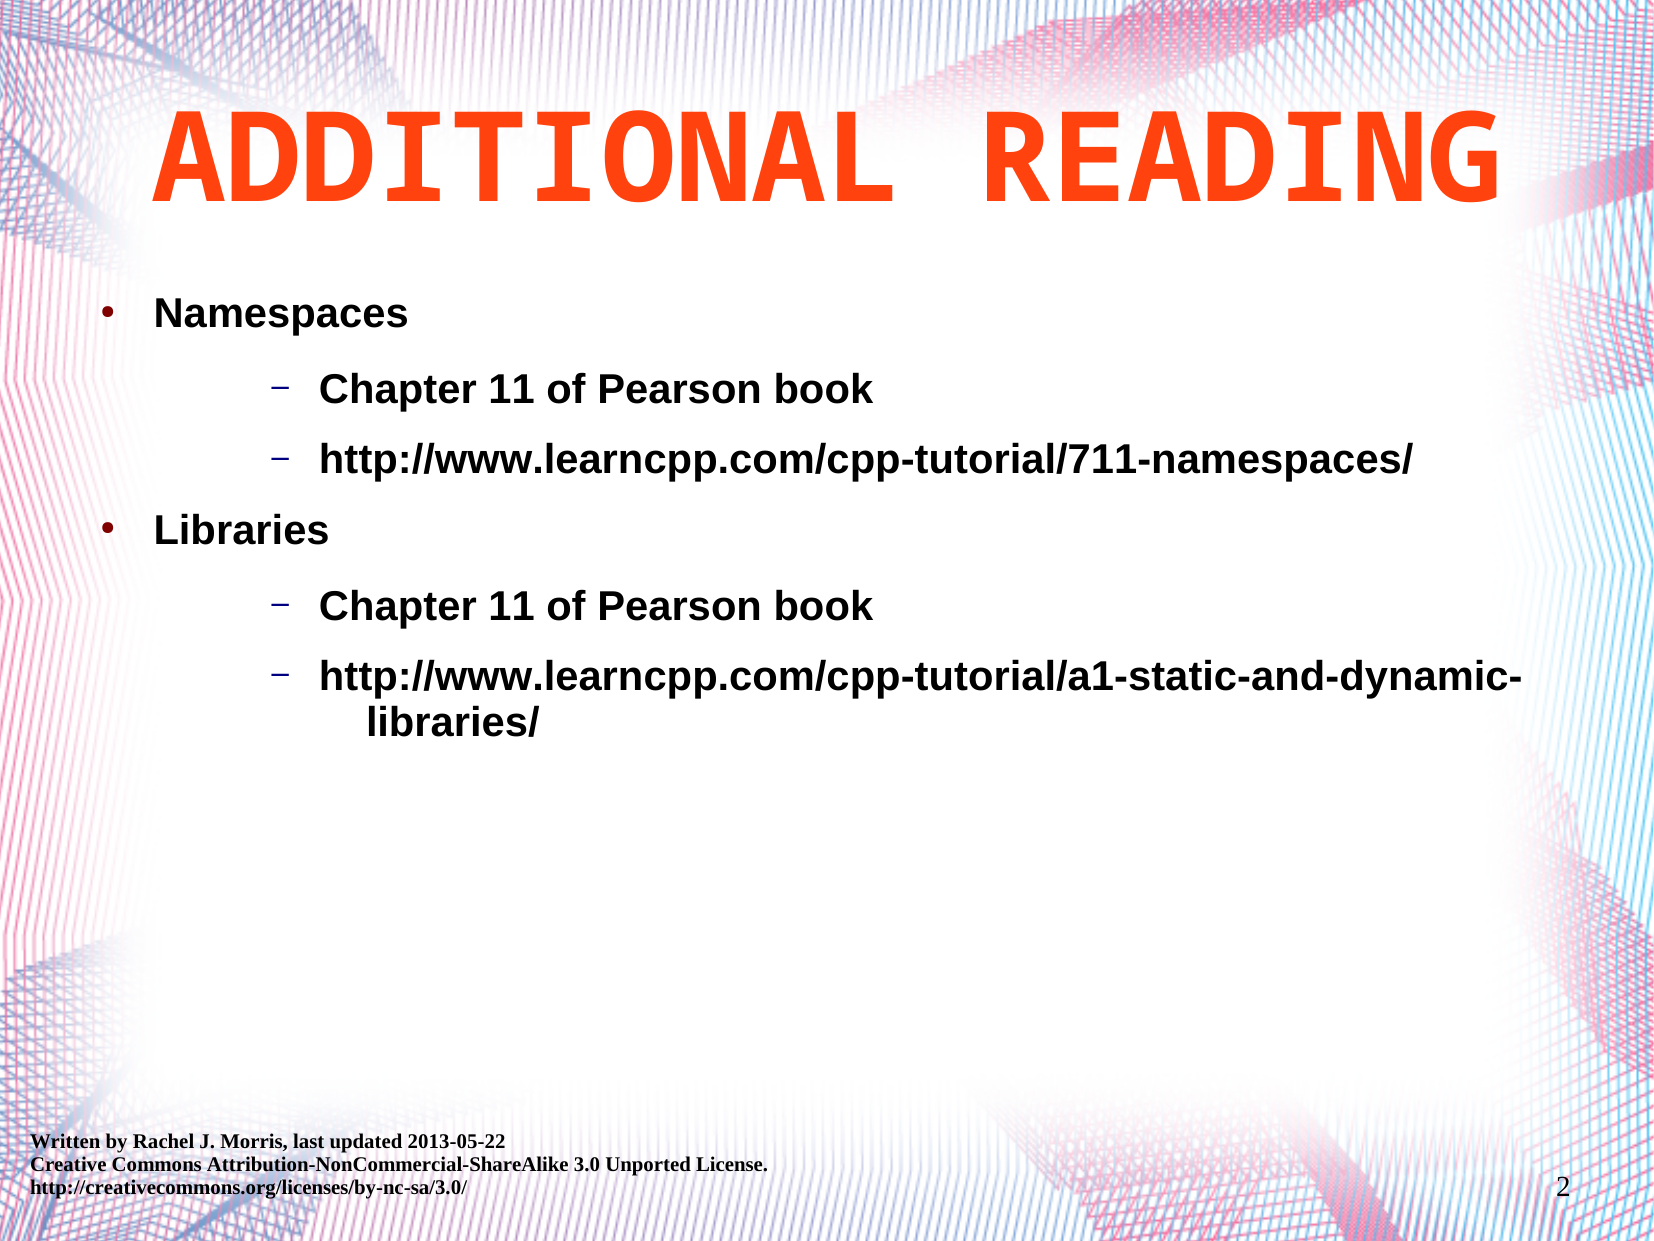

ADDITIONAL READING
# Namespaces
Chapter 11 of Pearson book
http://www.learncpp.com/cpp-tutorial/711-namespaces/
Libraries
Chapter 11 of Pearson book
http://www.learncpp.com/cpp-tutorial/a1-static-and-dynamic-libraries/
2